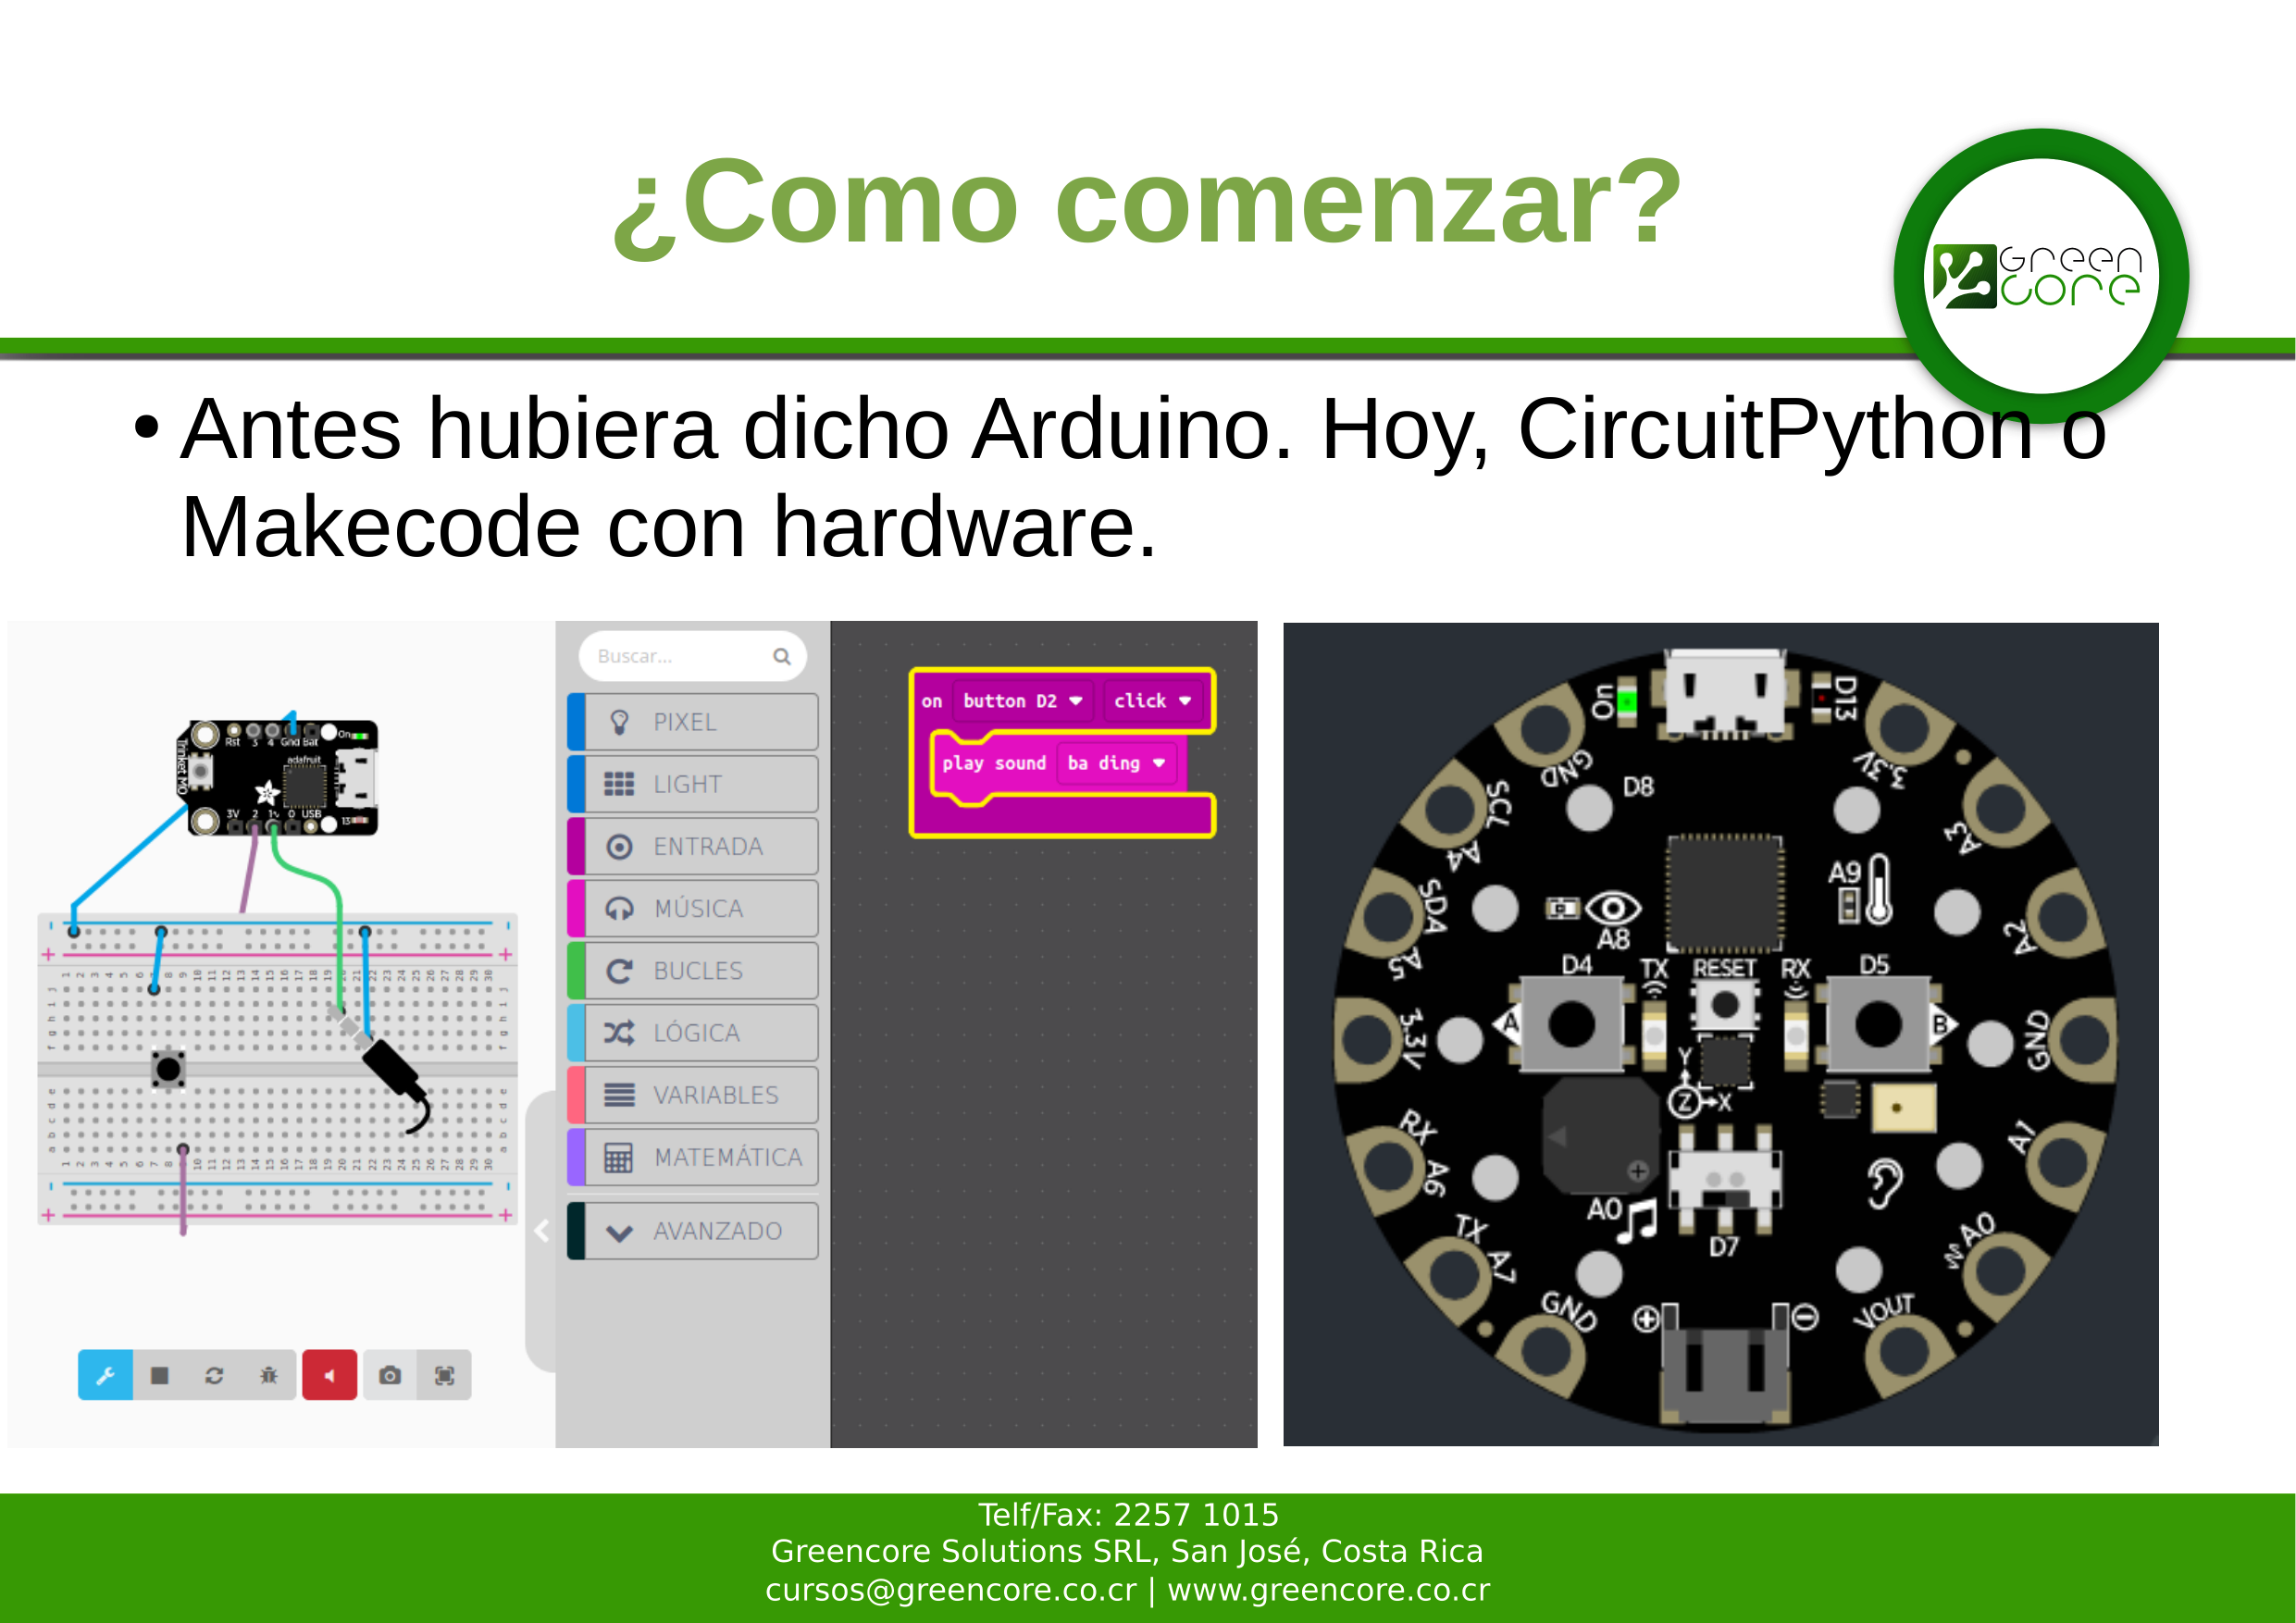

# ¿Como comenzar?
Antes hubiera dicho Arduino. Hoy, CircuitPython o Makecode con hardware.